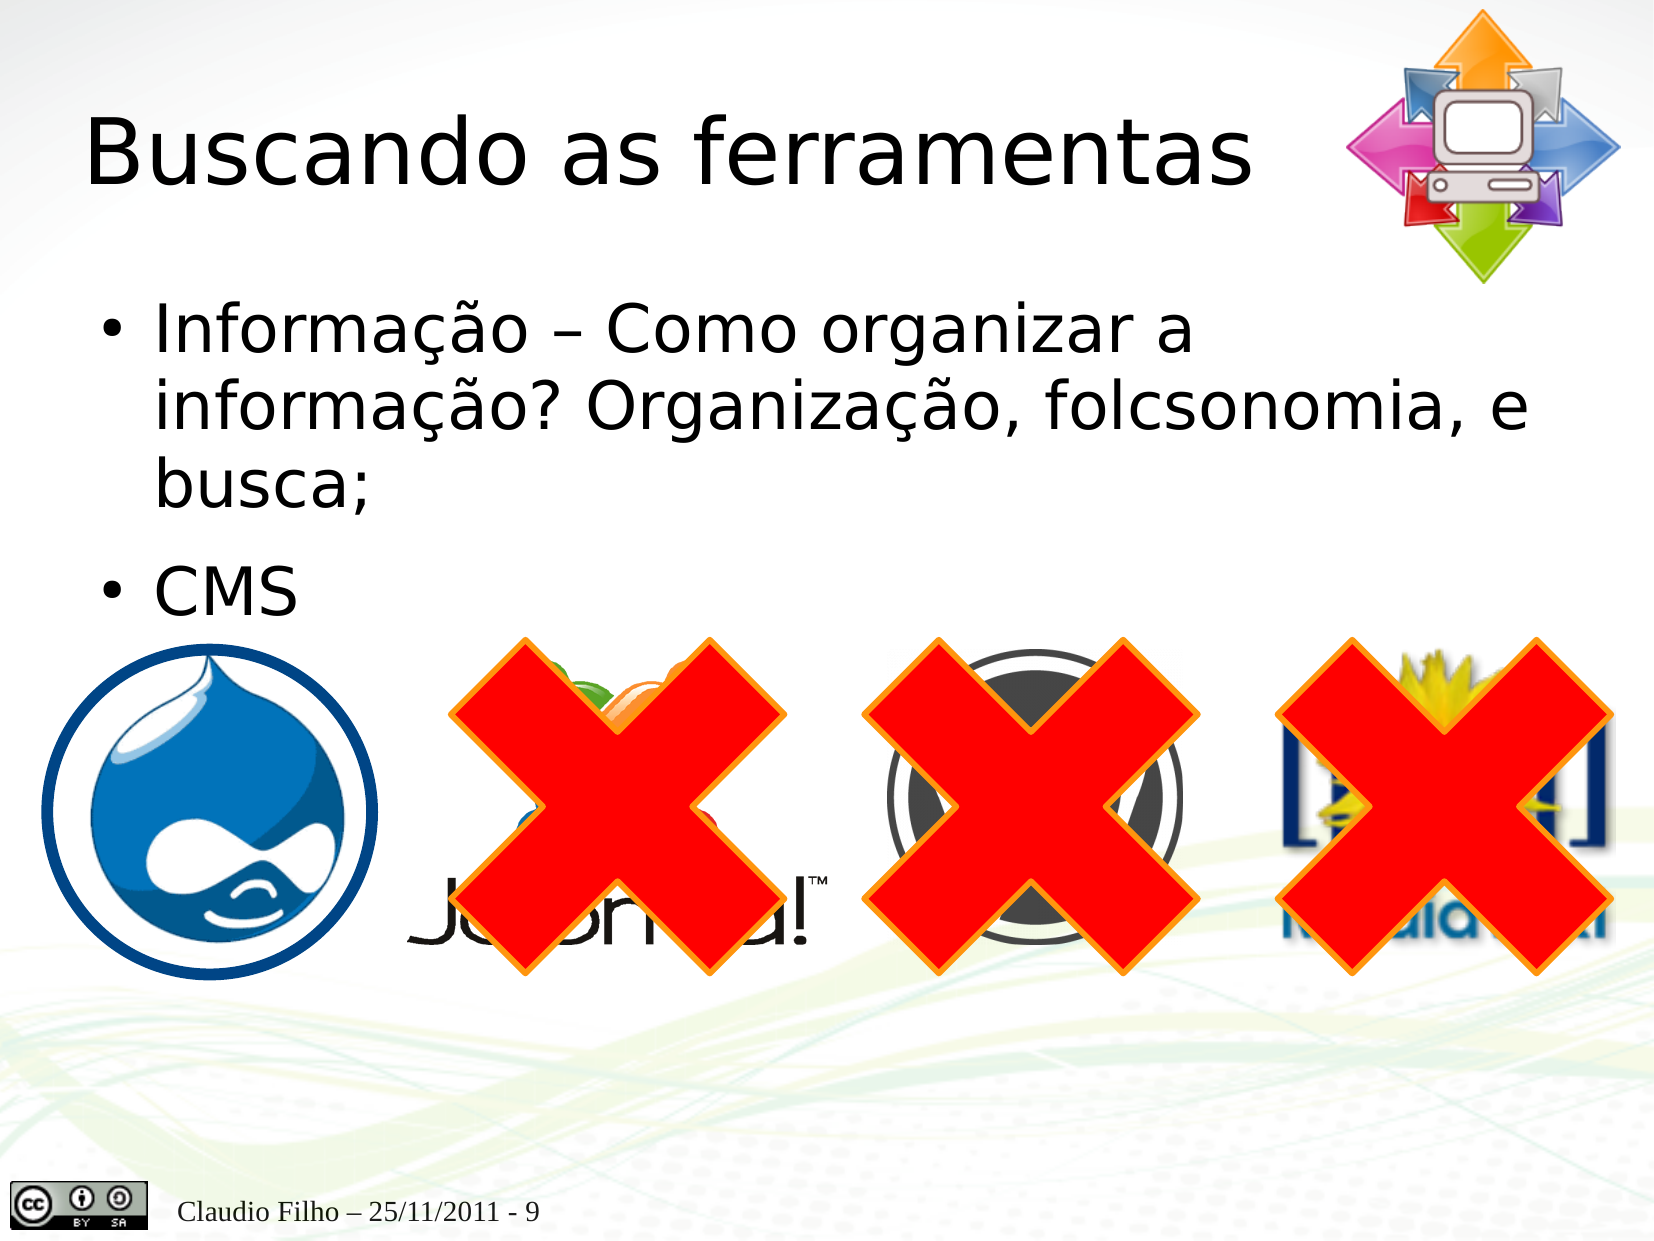

# Buscando as ferramentas
Informação – Como organizar a informação? Organização, folcsonomia, e busca;
CMS